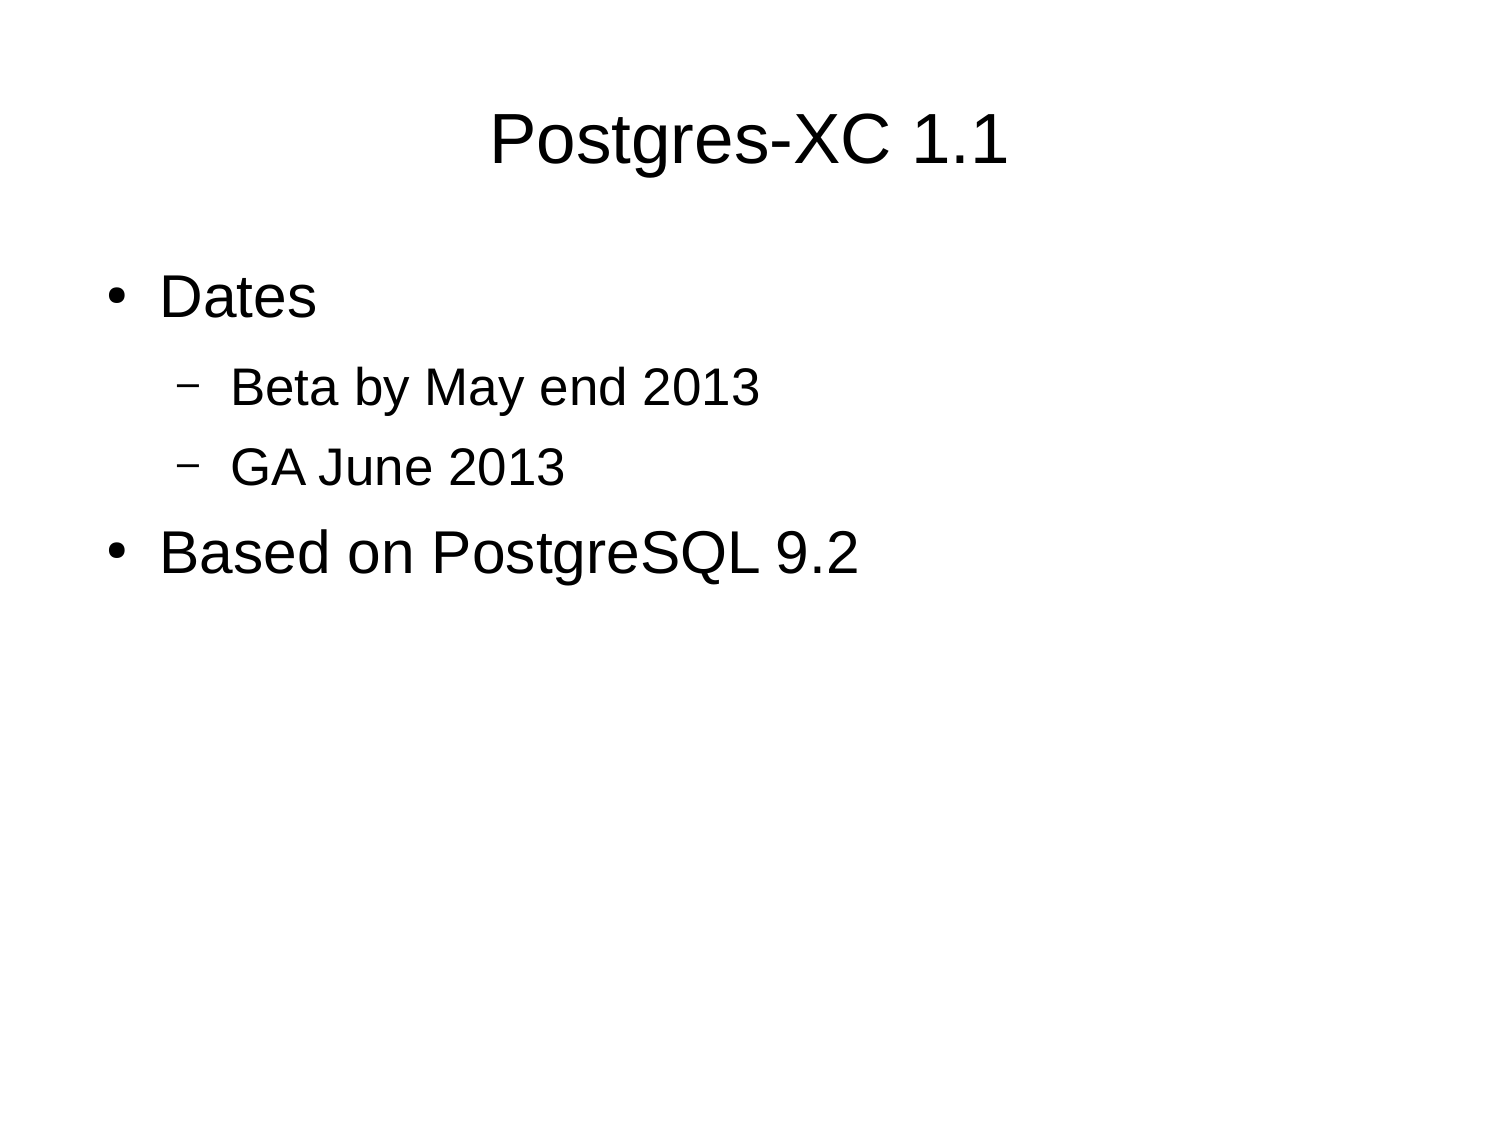

# Postgres-XC 1.1
Dates
Beta by May end 2013
GA June 2013
Based on PostgreSQL 9.2